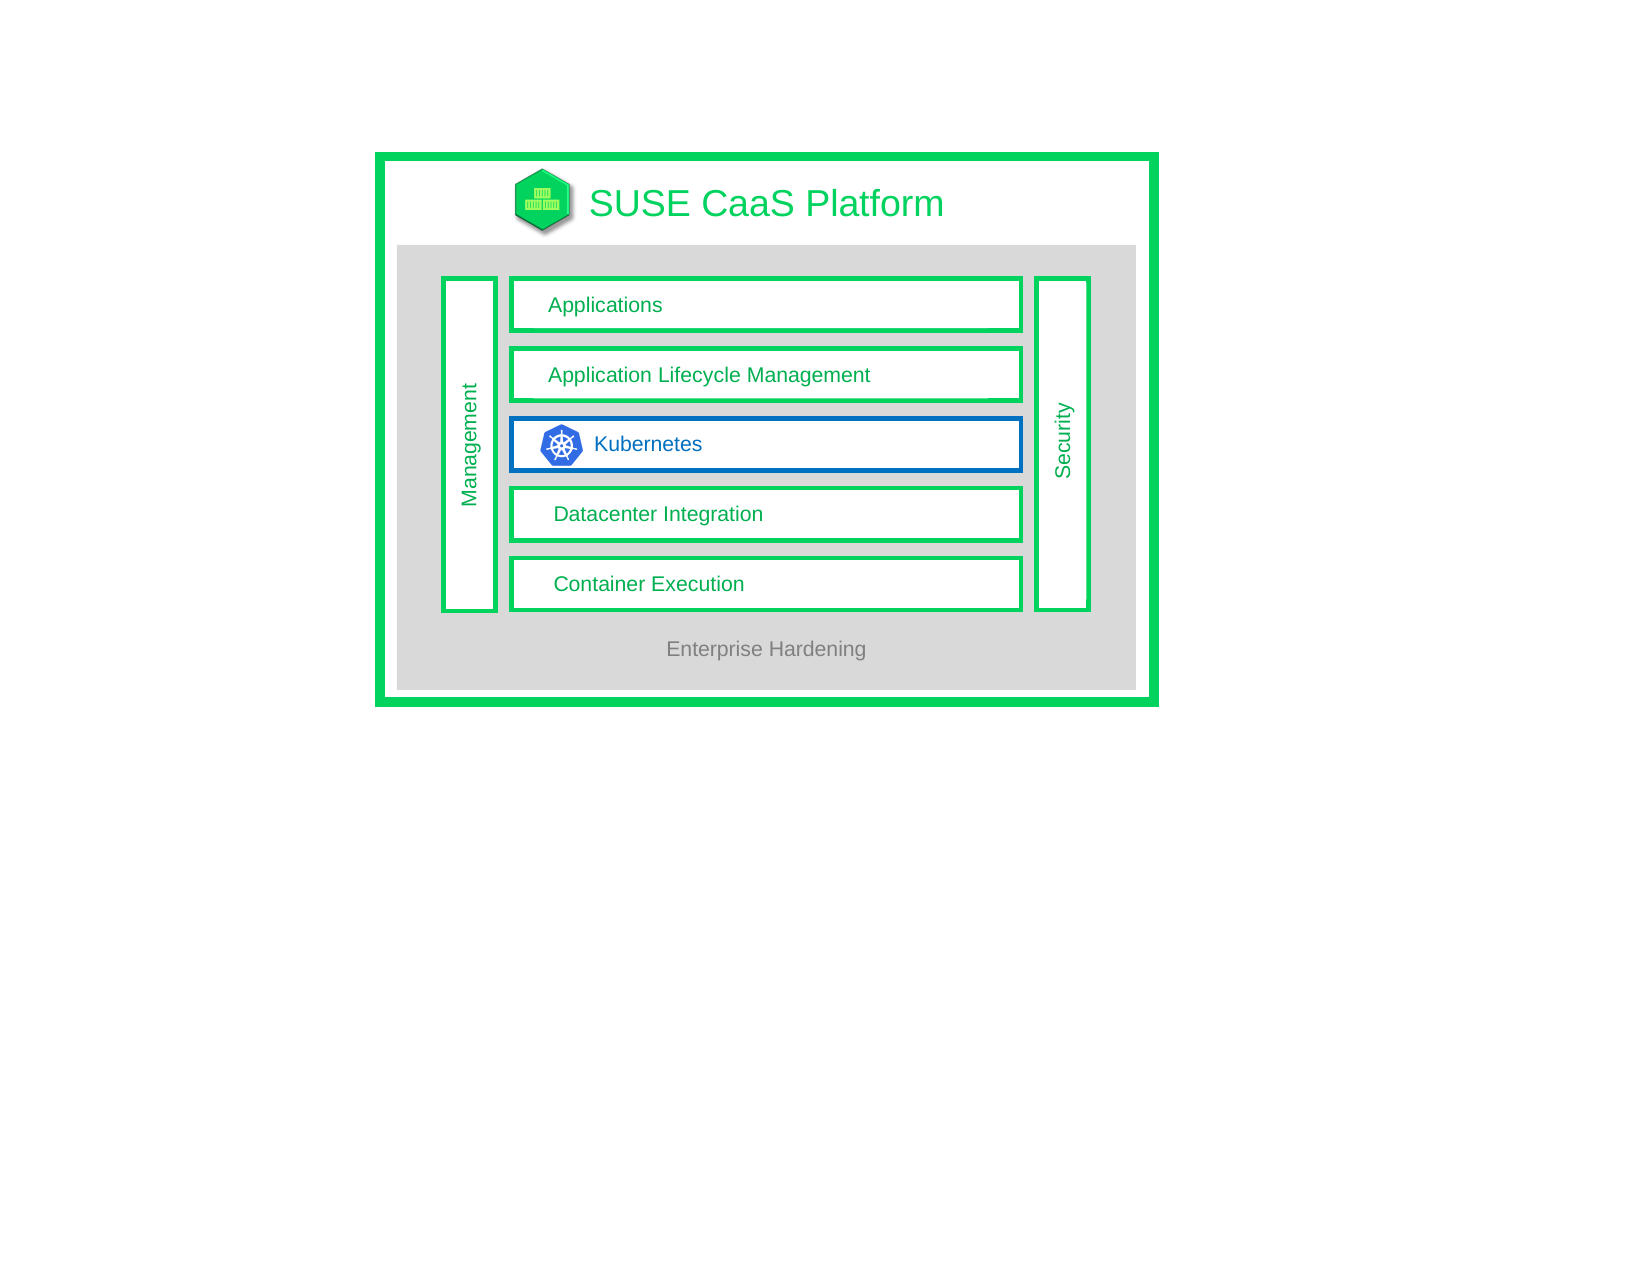

SUSE CaaS Platform
Applications
Application Lifecycle Management
Security
Kubernetes
Management
Datacenter Integration
Container Execution
Enterprise Hardening